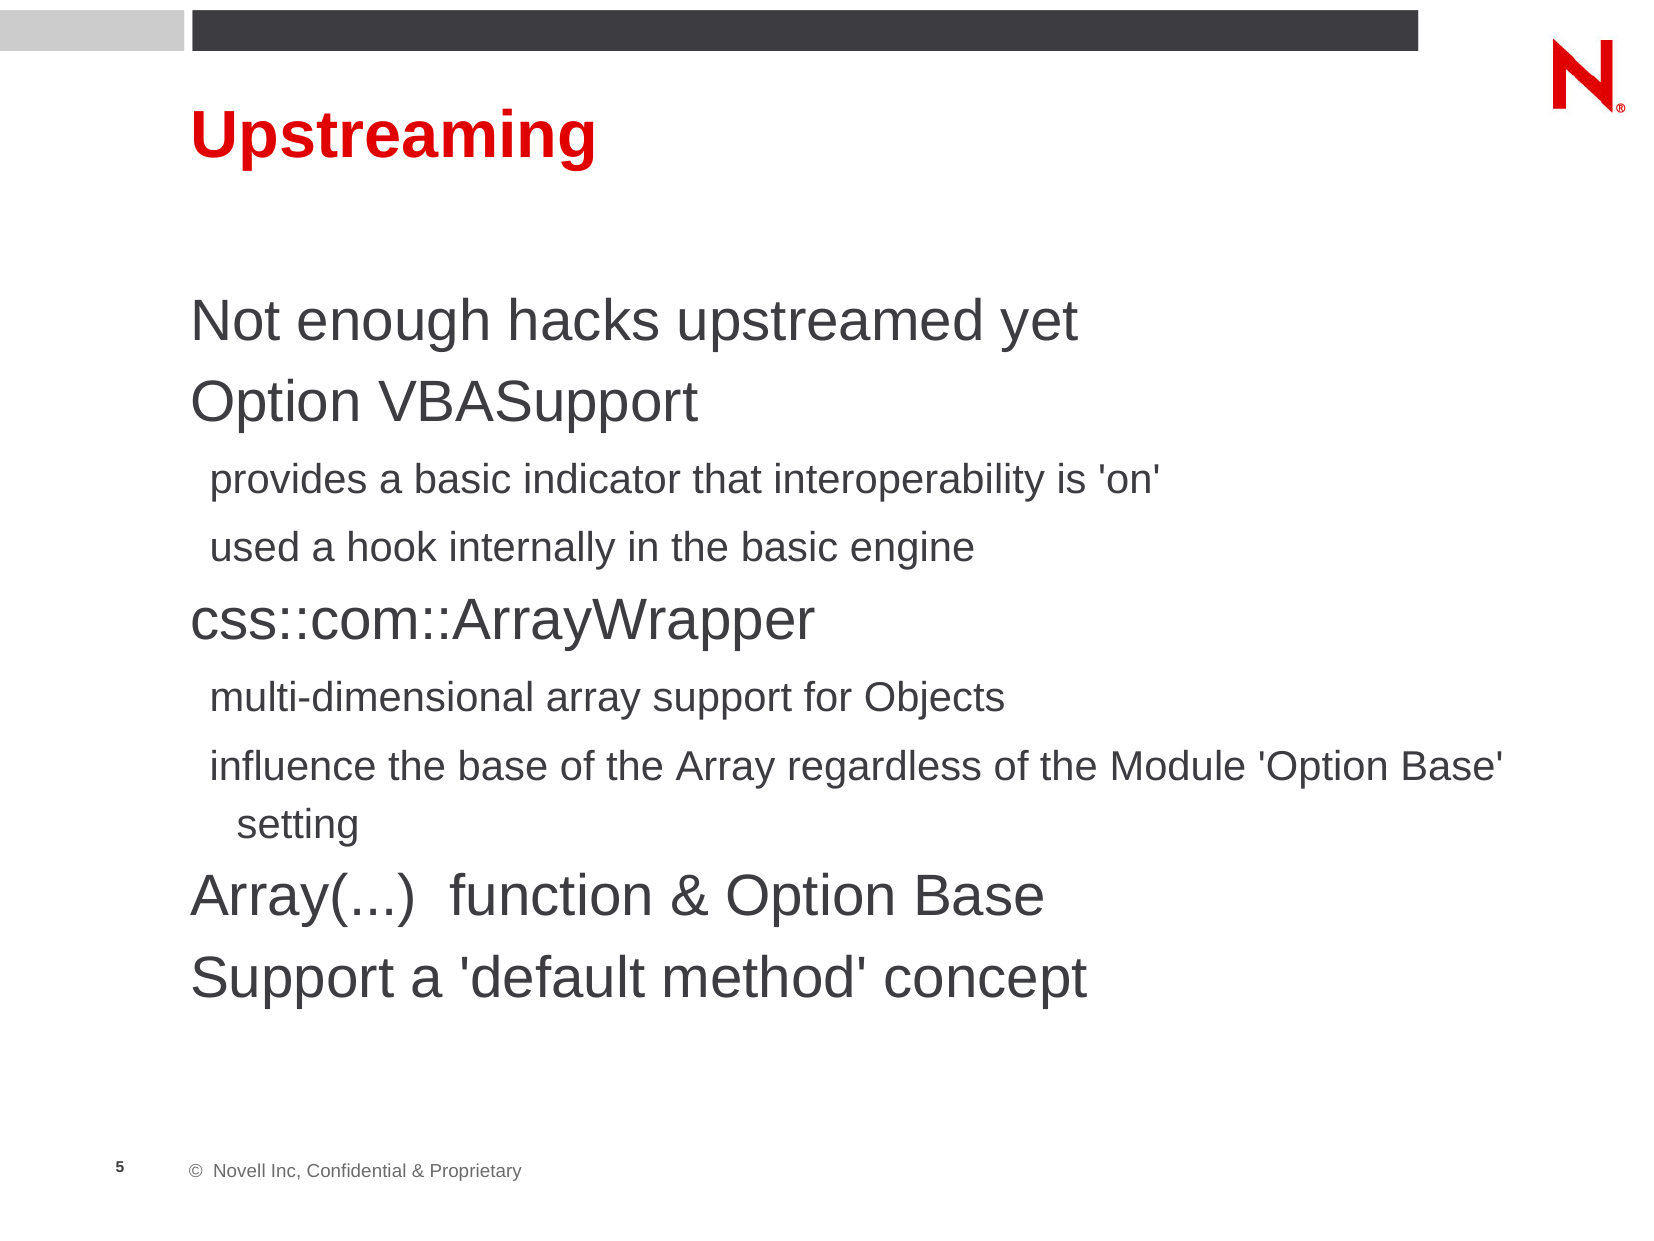

# Upstreaming
Not enough hacks upstreamed yet
Option VBASupport
provides a basic indicator that interoperability is 'on'
used a hook internally in the basic engine
css::com::ArrayWrapper
multi-dimensional array support for Objects
influence the base of the Array regardless of the Module 'Option Base' setting
Array(...) function & Option Base
Support a 'default method' concept